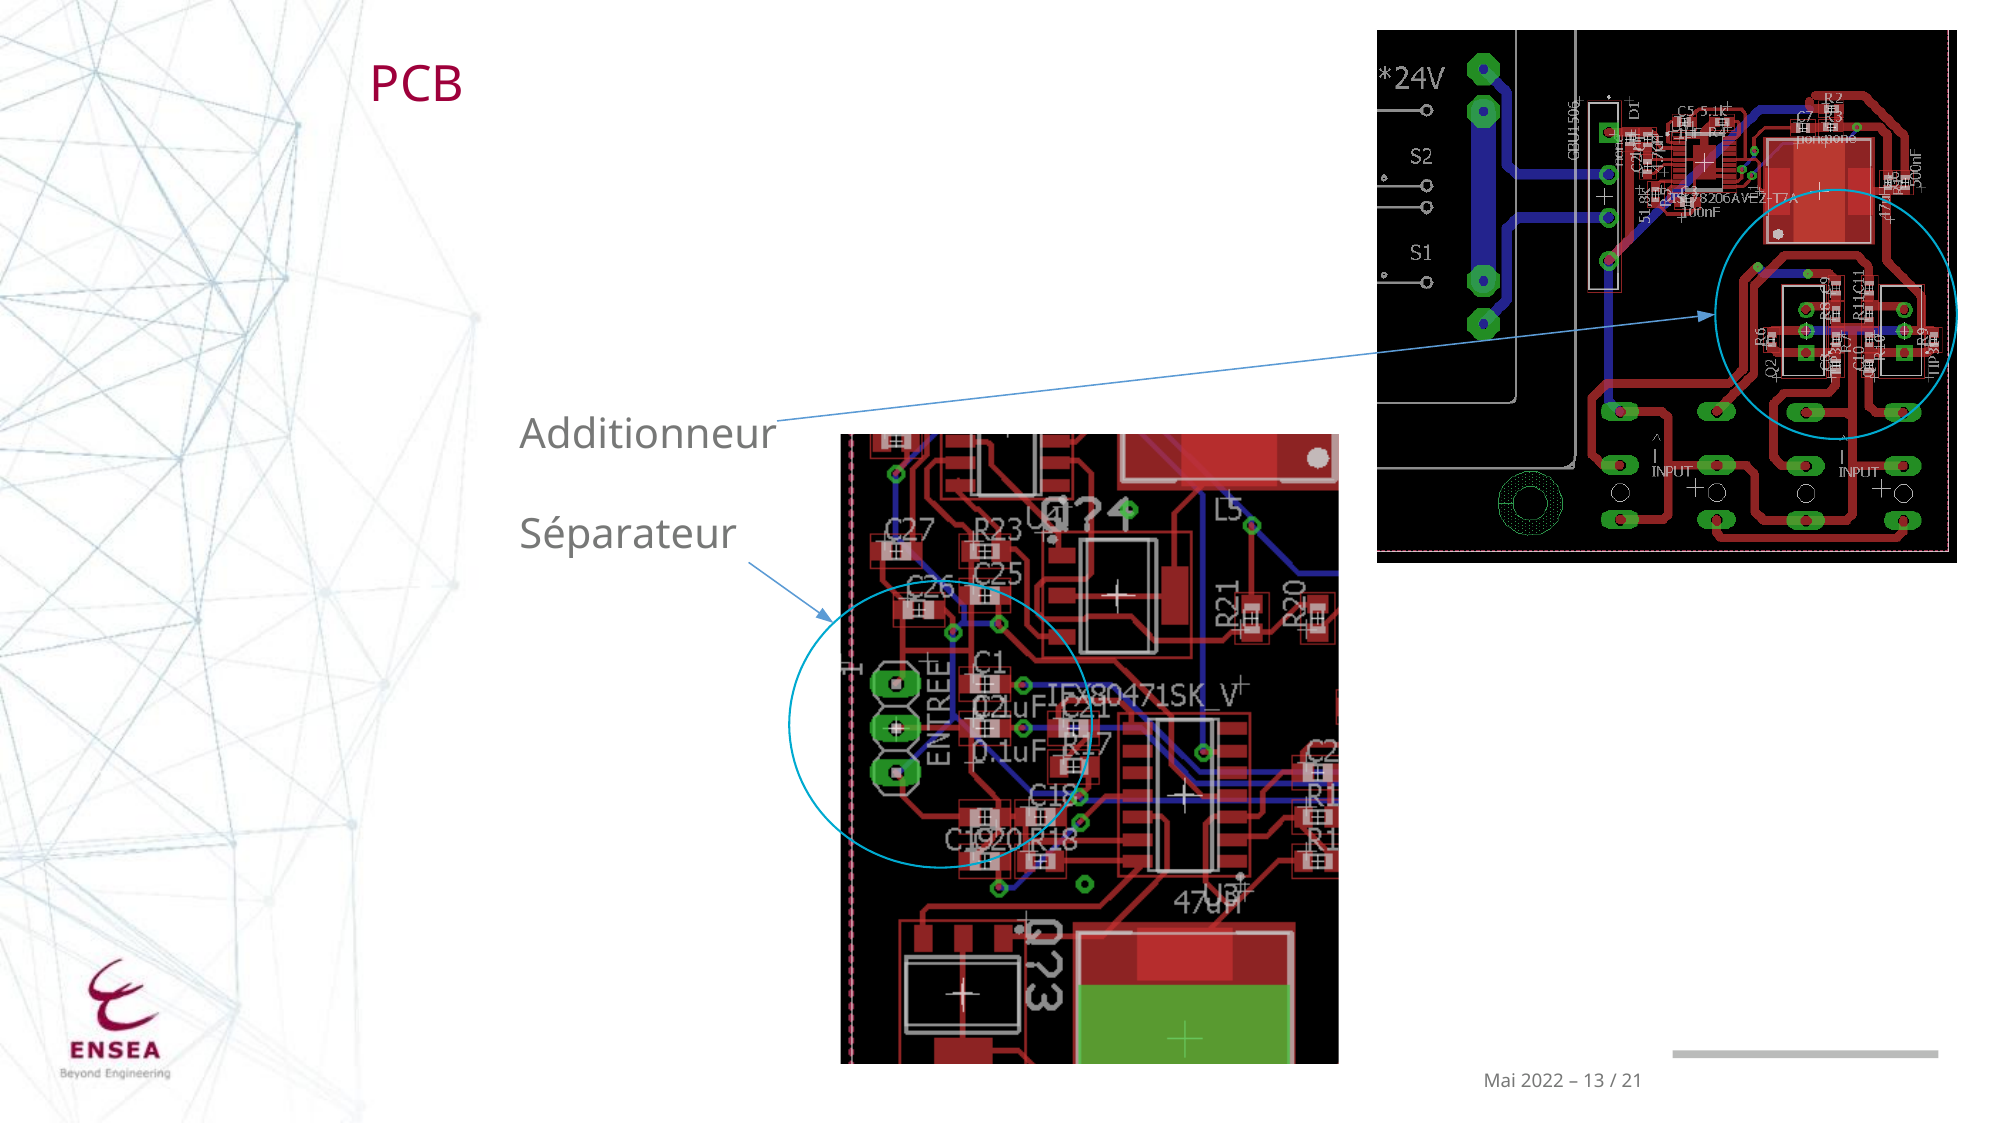

PCB
Additionneur
Séparateur
Mai 2022 – / 21